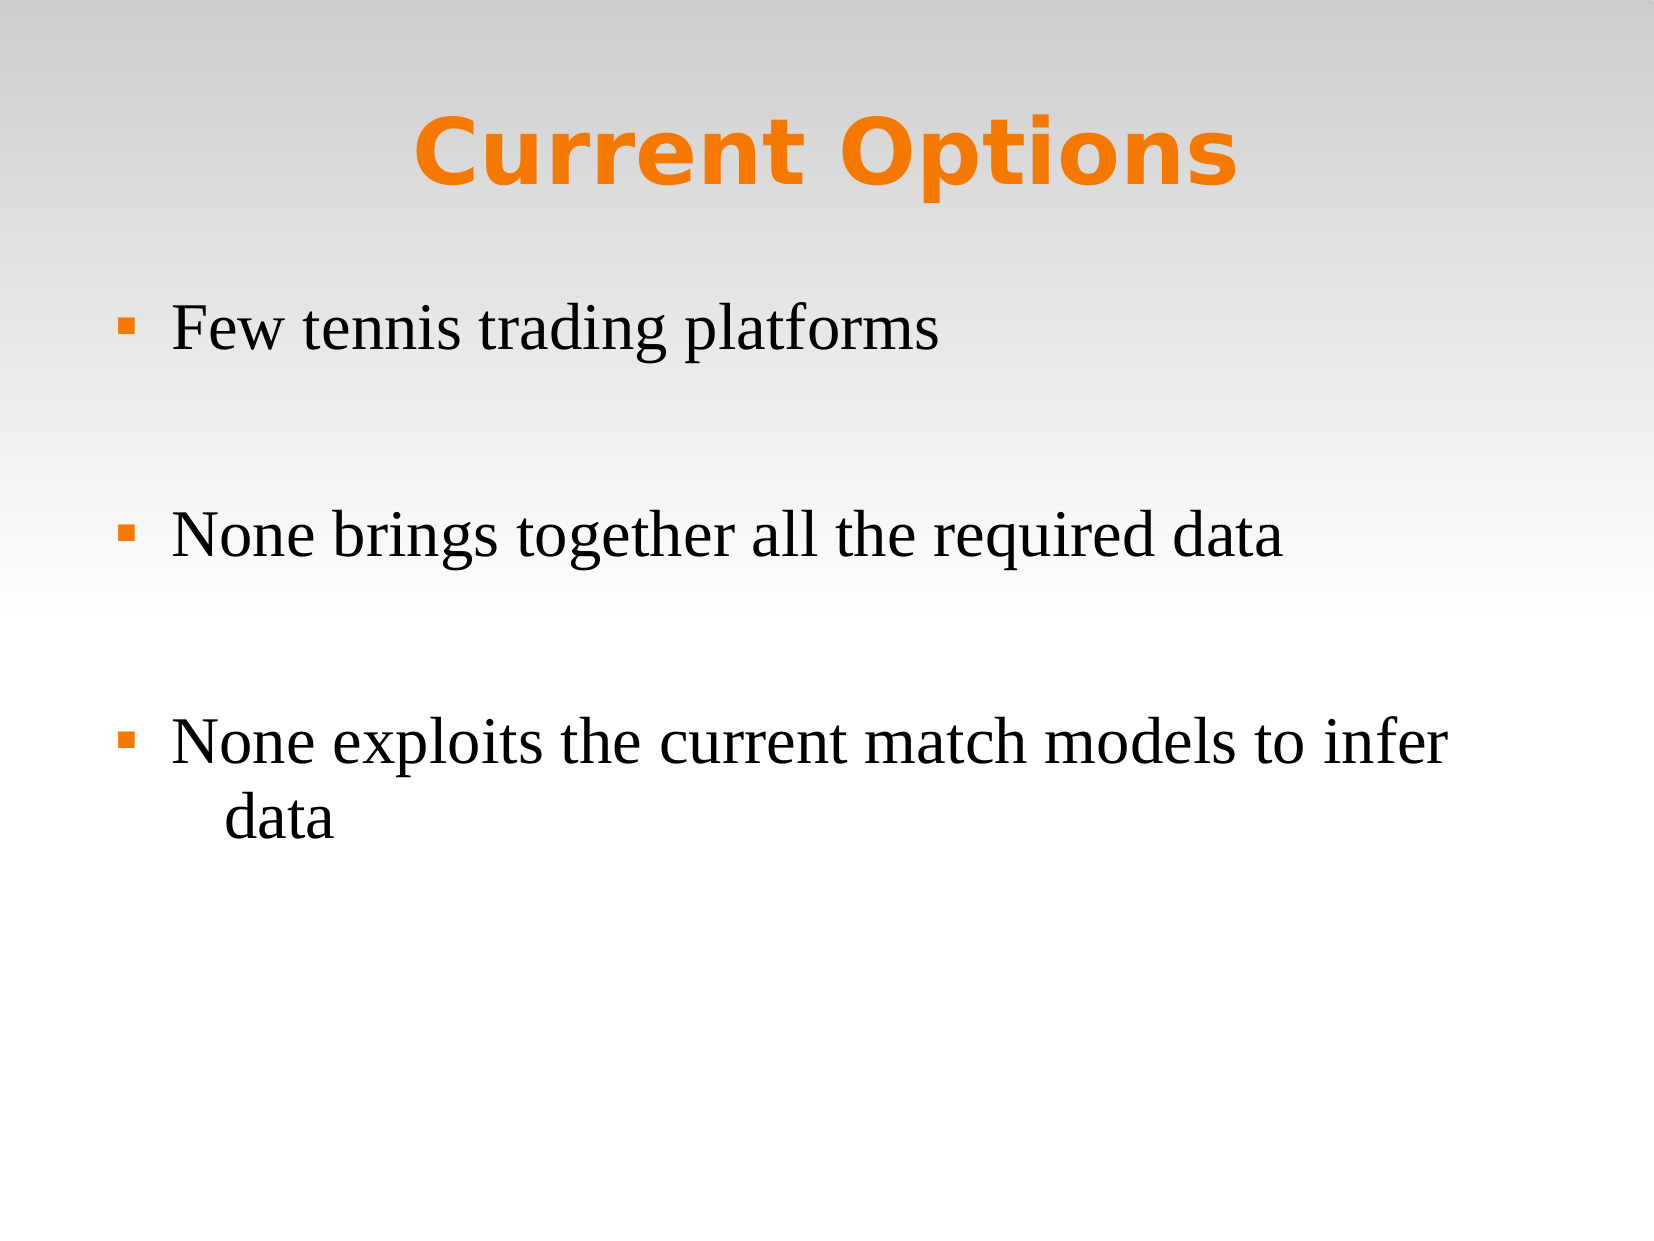

# Current Options
Few tennis trading platforms
None brings together all the required data
None exploits the current match models to infer data